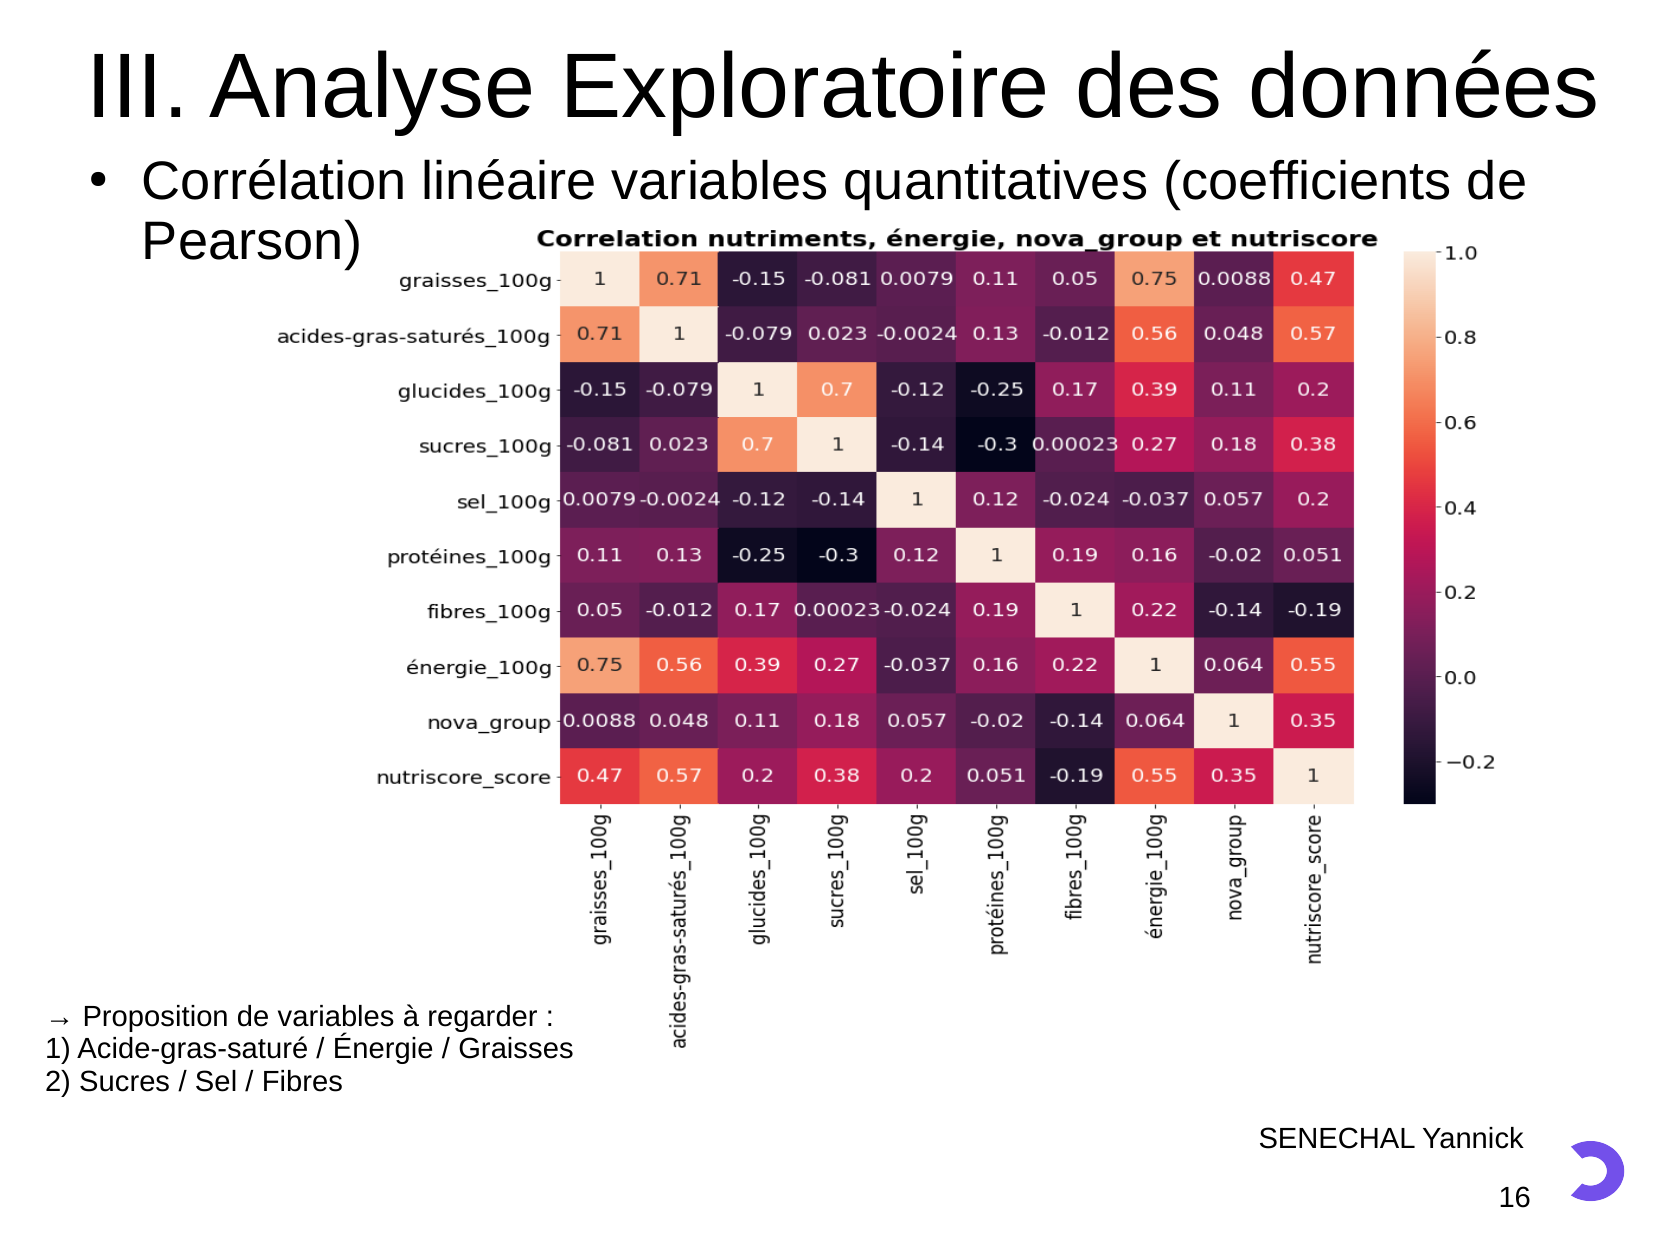

# III. Analyse Exploratoire des données
Corrélation linéaire variables quantitatives (coefficients de Pearson)
→ Proposition de variables à regarder :
1) Acide-gras-saturé / Énergie / Graisses
2) Sucres / Sel / Fibres
SENECHAL Yannick
16